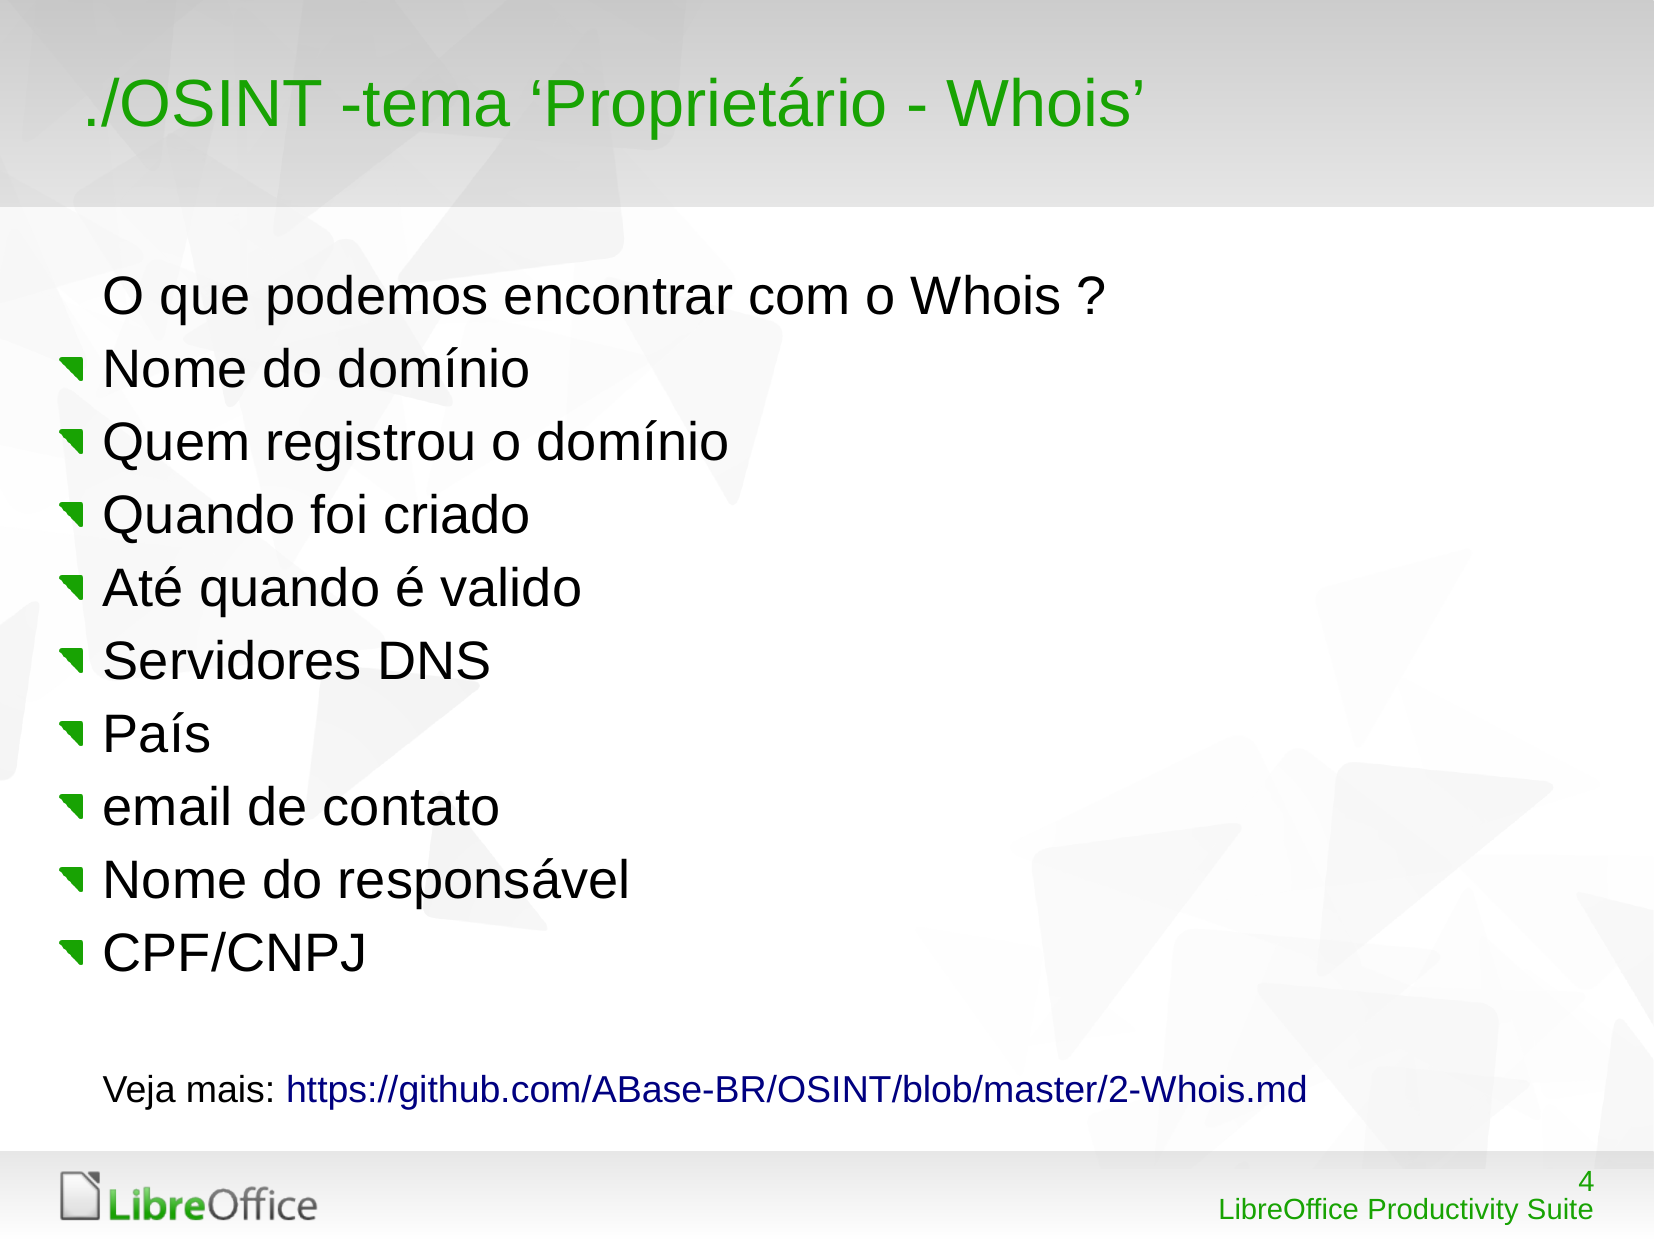

# ./OSINT -tema ‘Proprietário - Whois’
O que podemos encontrar com o Whois ?
Nome do domínio
Quem registrou o domínio
Quando foi criado
Até quando é valido
Servidores DNS
País
email de contato
Nome do responsável
CPF/CNPJ
Veja mais: https://github.com/ABase-BR/OSINT/blob/master/2-Whois.md
4
LibreOffice Productivity Suite